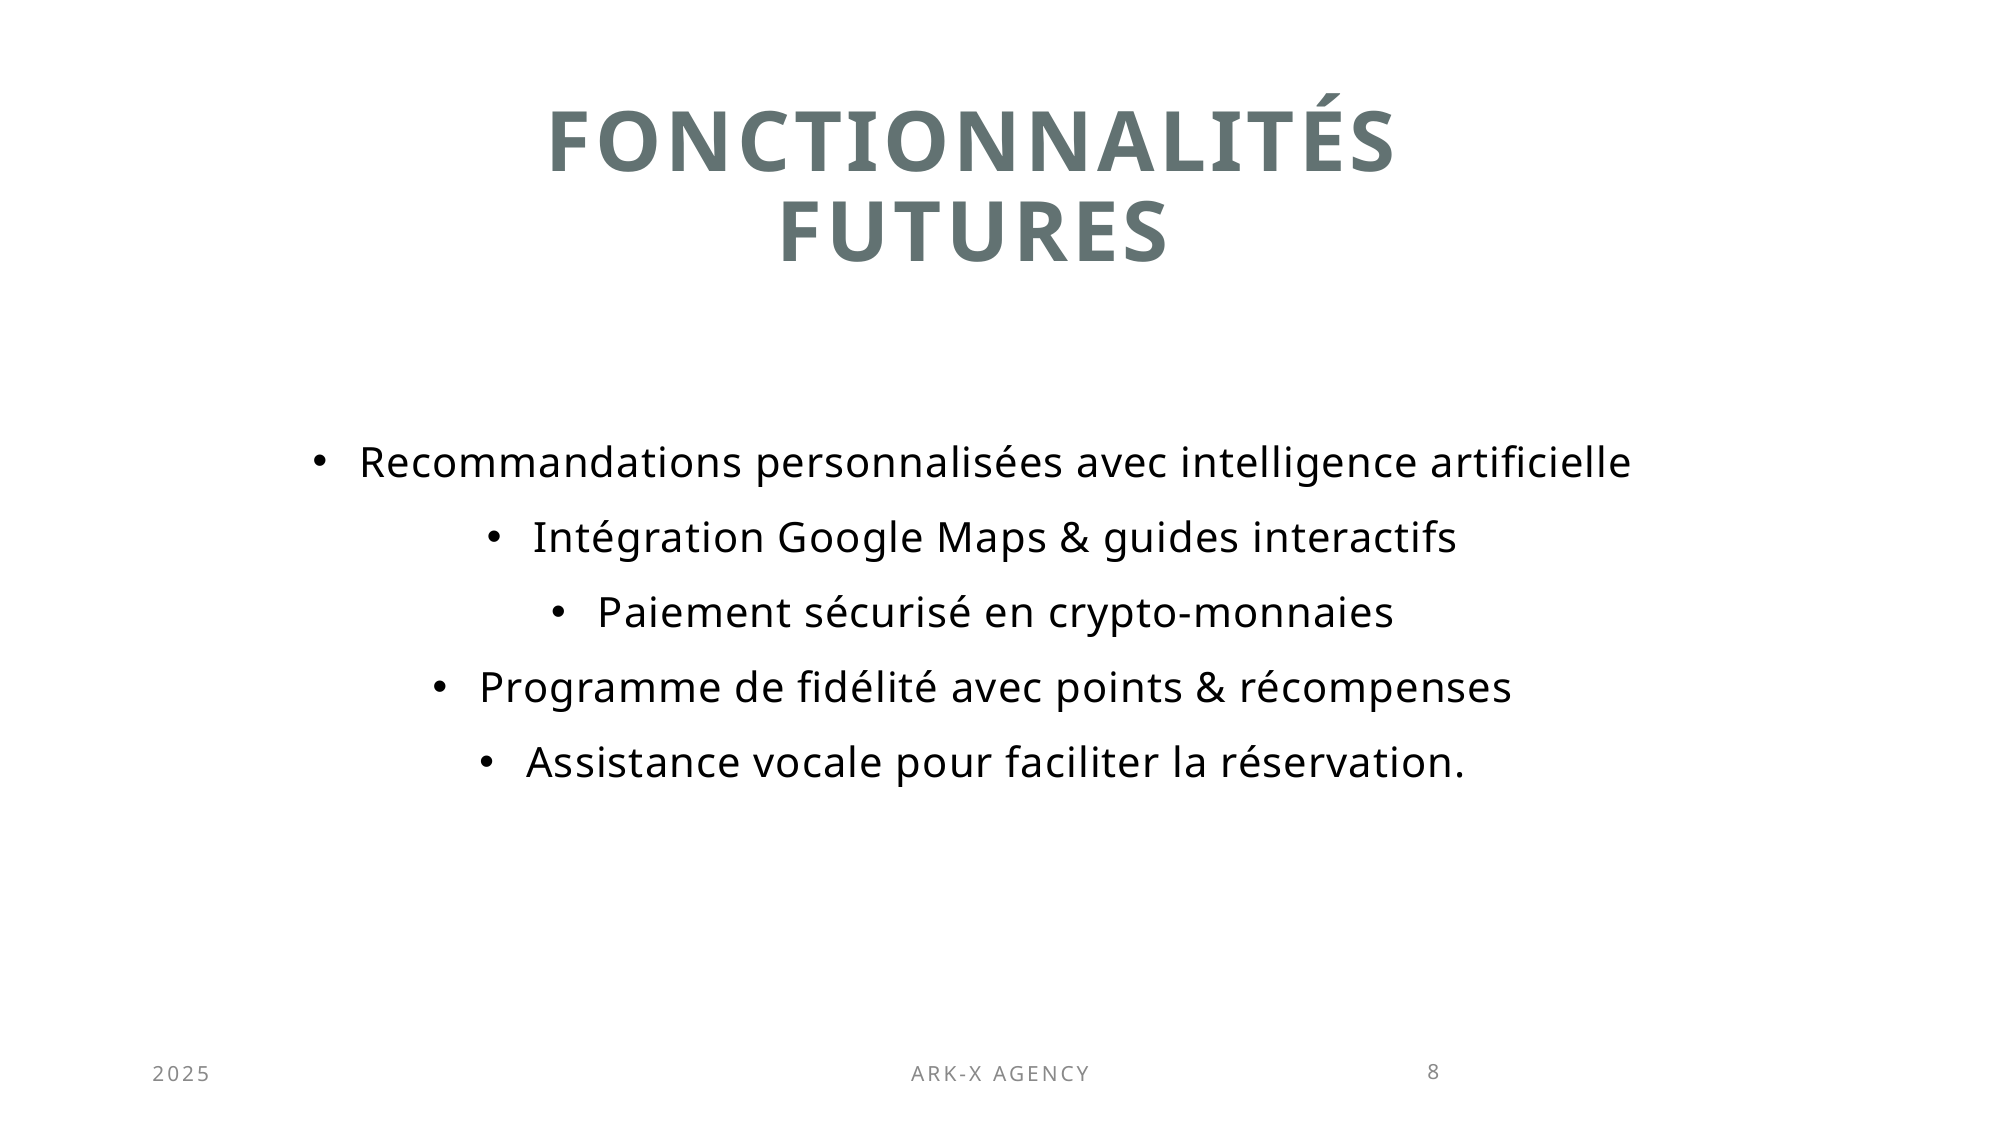

# Fonctionnalités futures
Recommandations personnalisées avec intelligence artificielle
Intégration Google Maps & guides interactifs
Paiement sécurisé en crypto-monnaies
Programme de fidélité avec points & récompenses
Assistance vocale pour faciliter la réservation.
2025
Ark-x agency